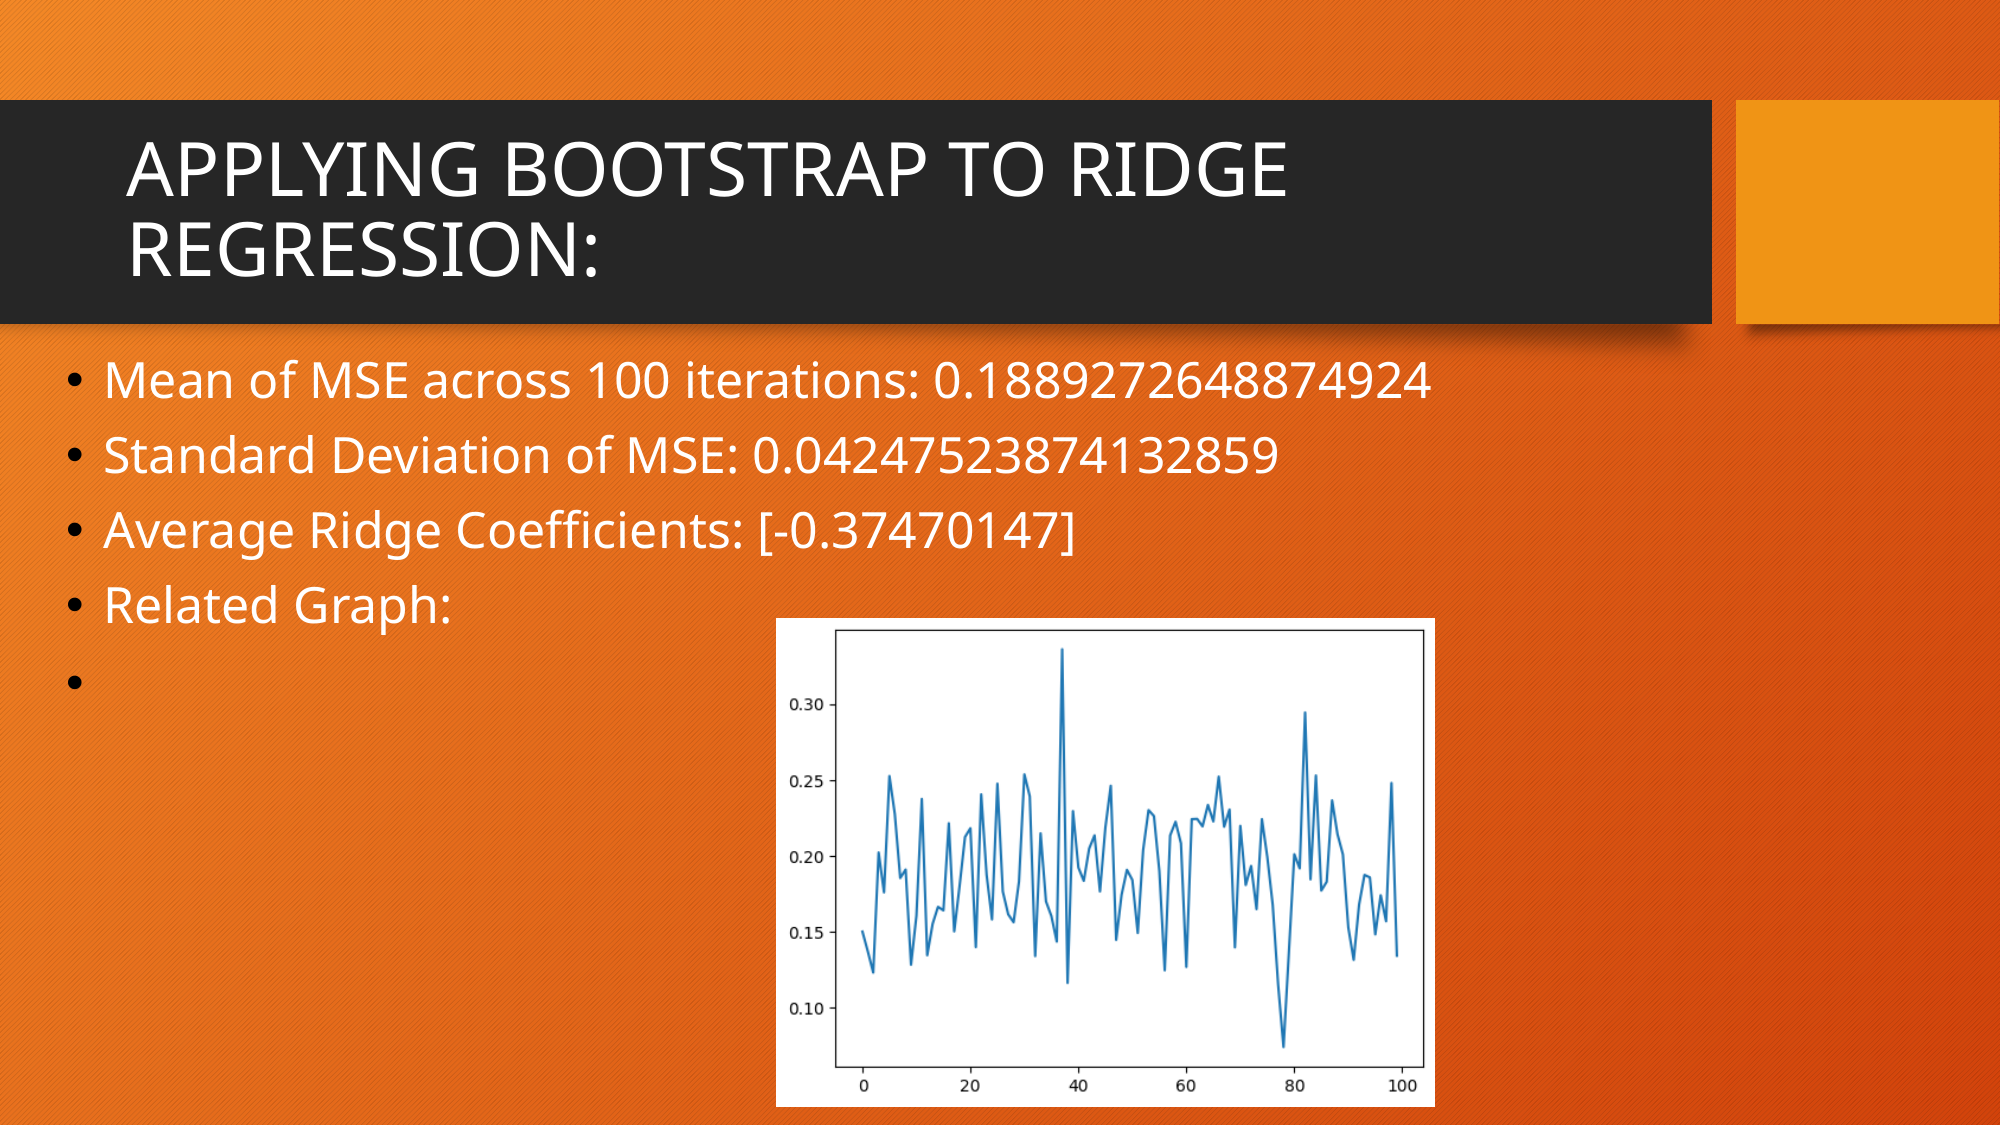

# APPLYING BOOTSTRAP TO RIDGE REGRESSION:
Mean of MSE across 100 iterations: 0.1889272648874924
Standard Deviation of MSE: 0.04247523874132859
Average Ridge Coefficients: [-0.37470147]
Related Graph: